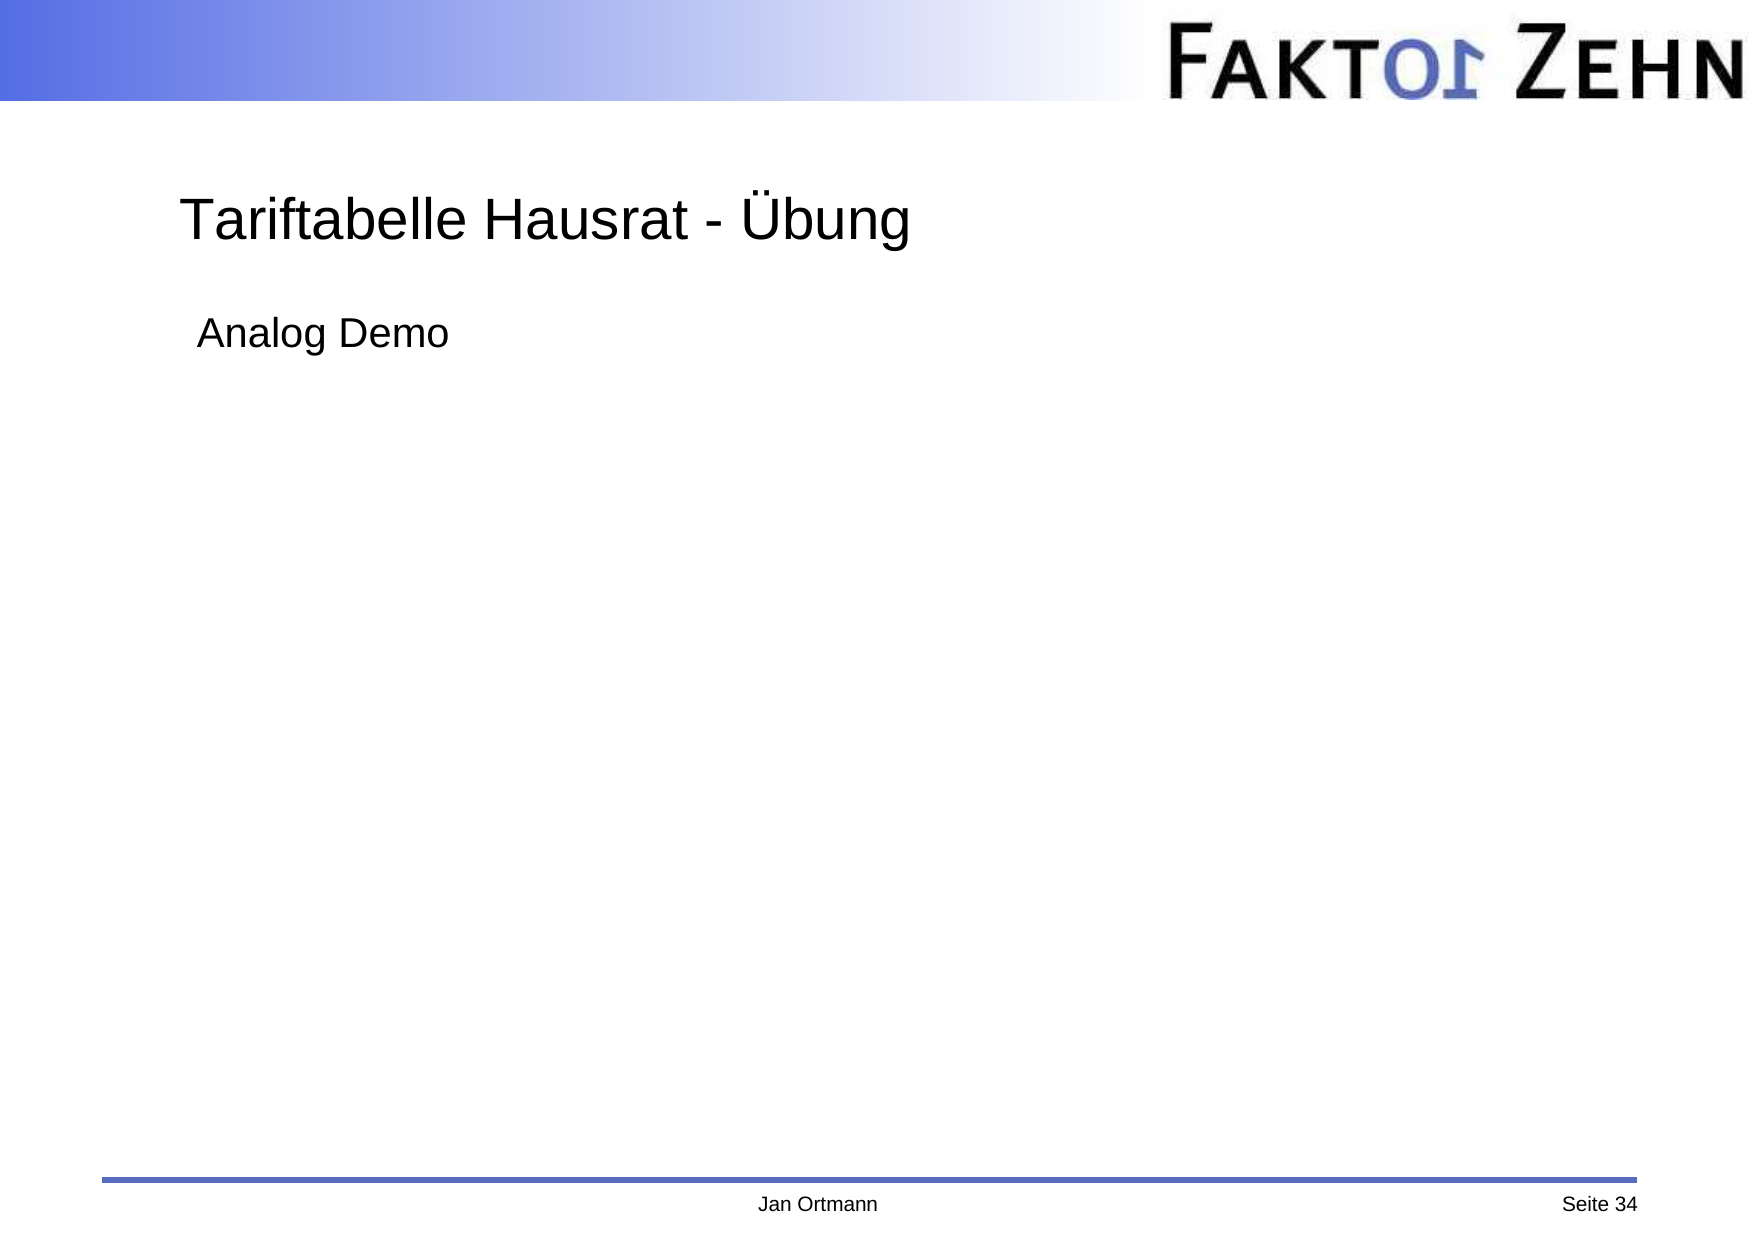

# Tariftabelle Hausrat - Übung
Analog Demo